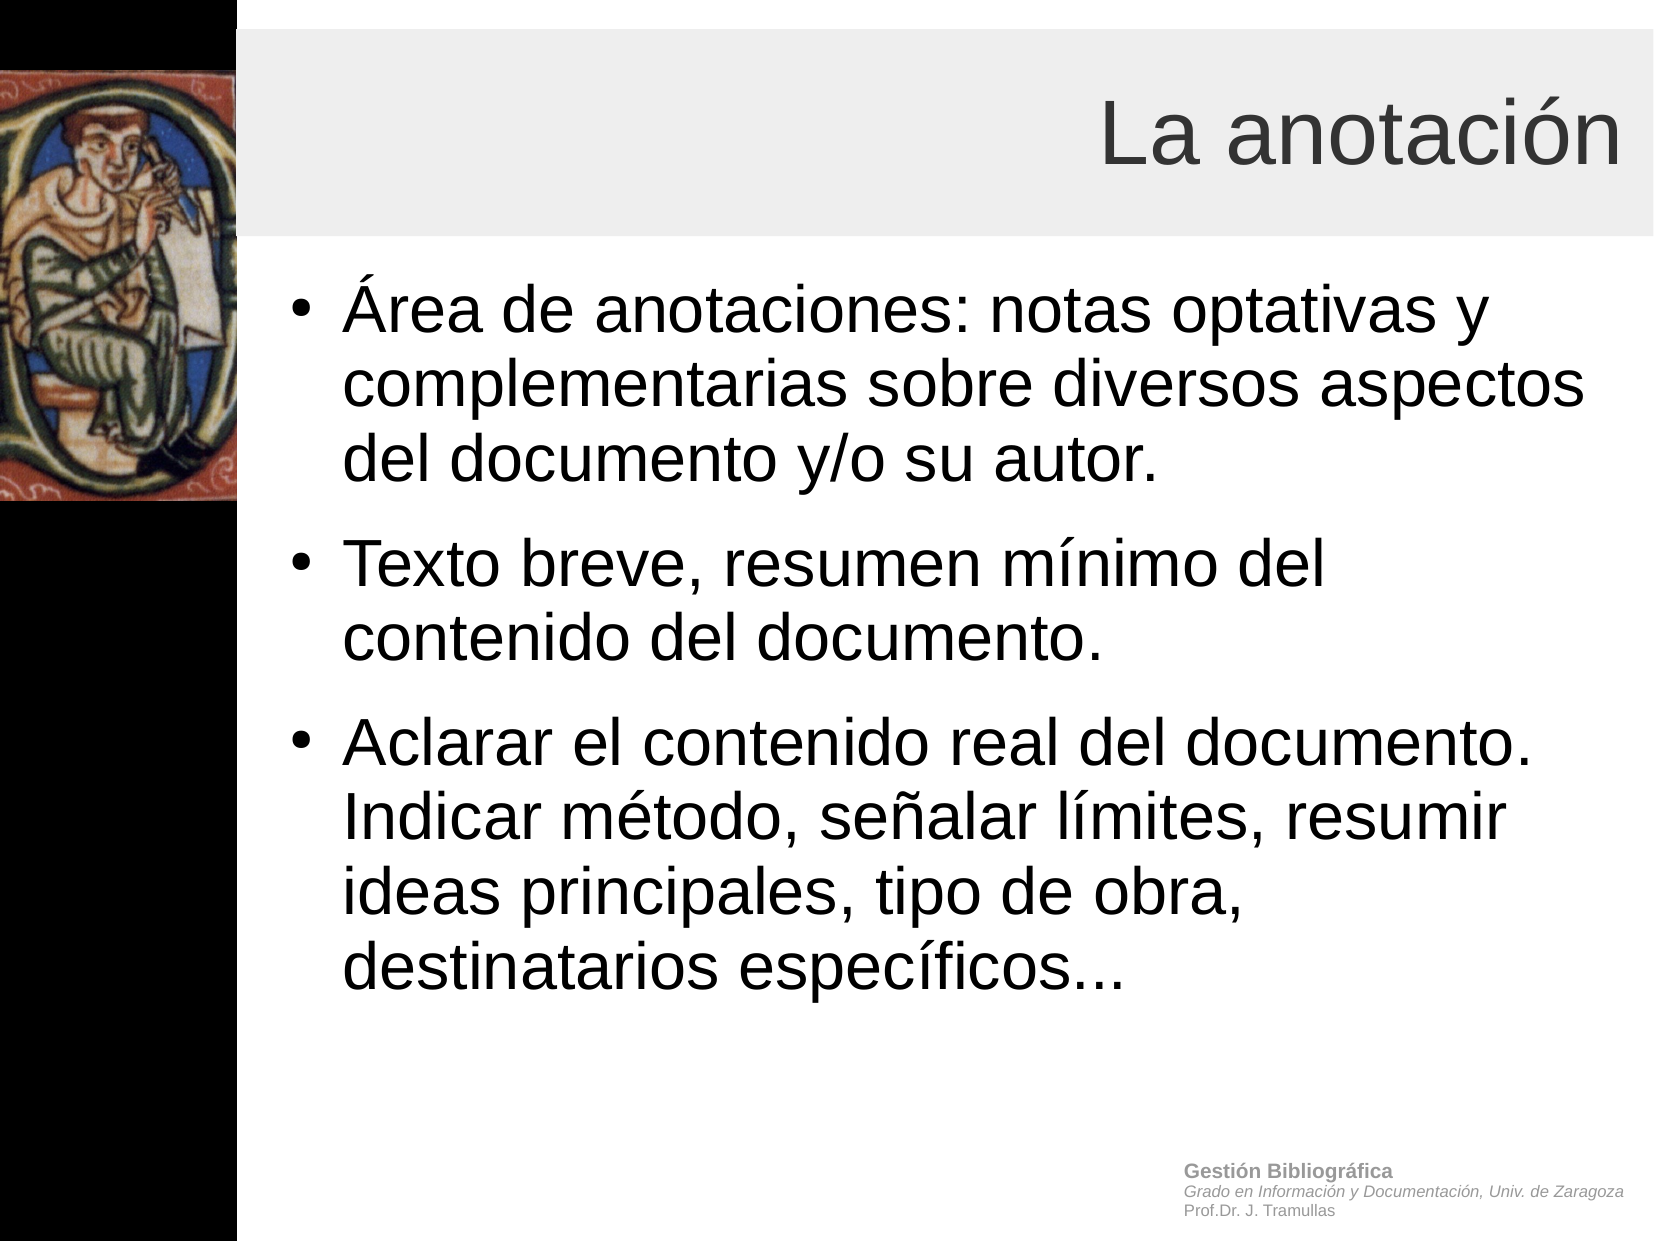

# La anotación
Área de anotaciones: notas optativas y complementarias sobre diversos aspectos del documento y/o su autor.
Texto breve, resumen mínimo del contenido del documento.
Aclarar el contenido real del documento. Indicar método, señalar límites, resumir ideas principales, tipo de obra, destinatarios específicos...